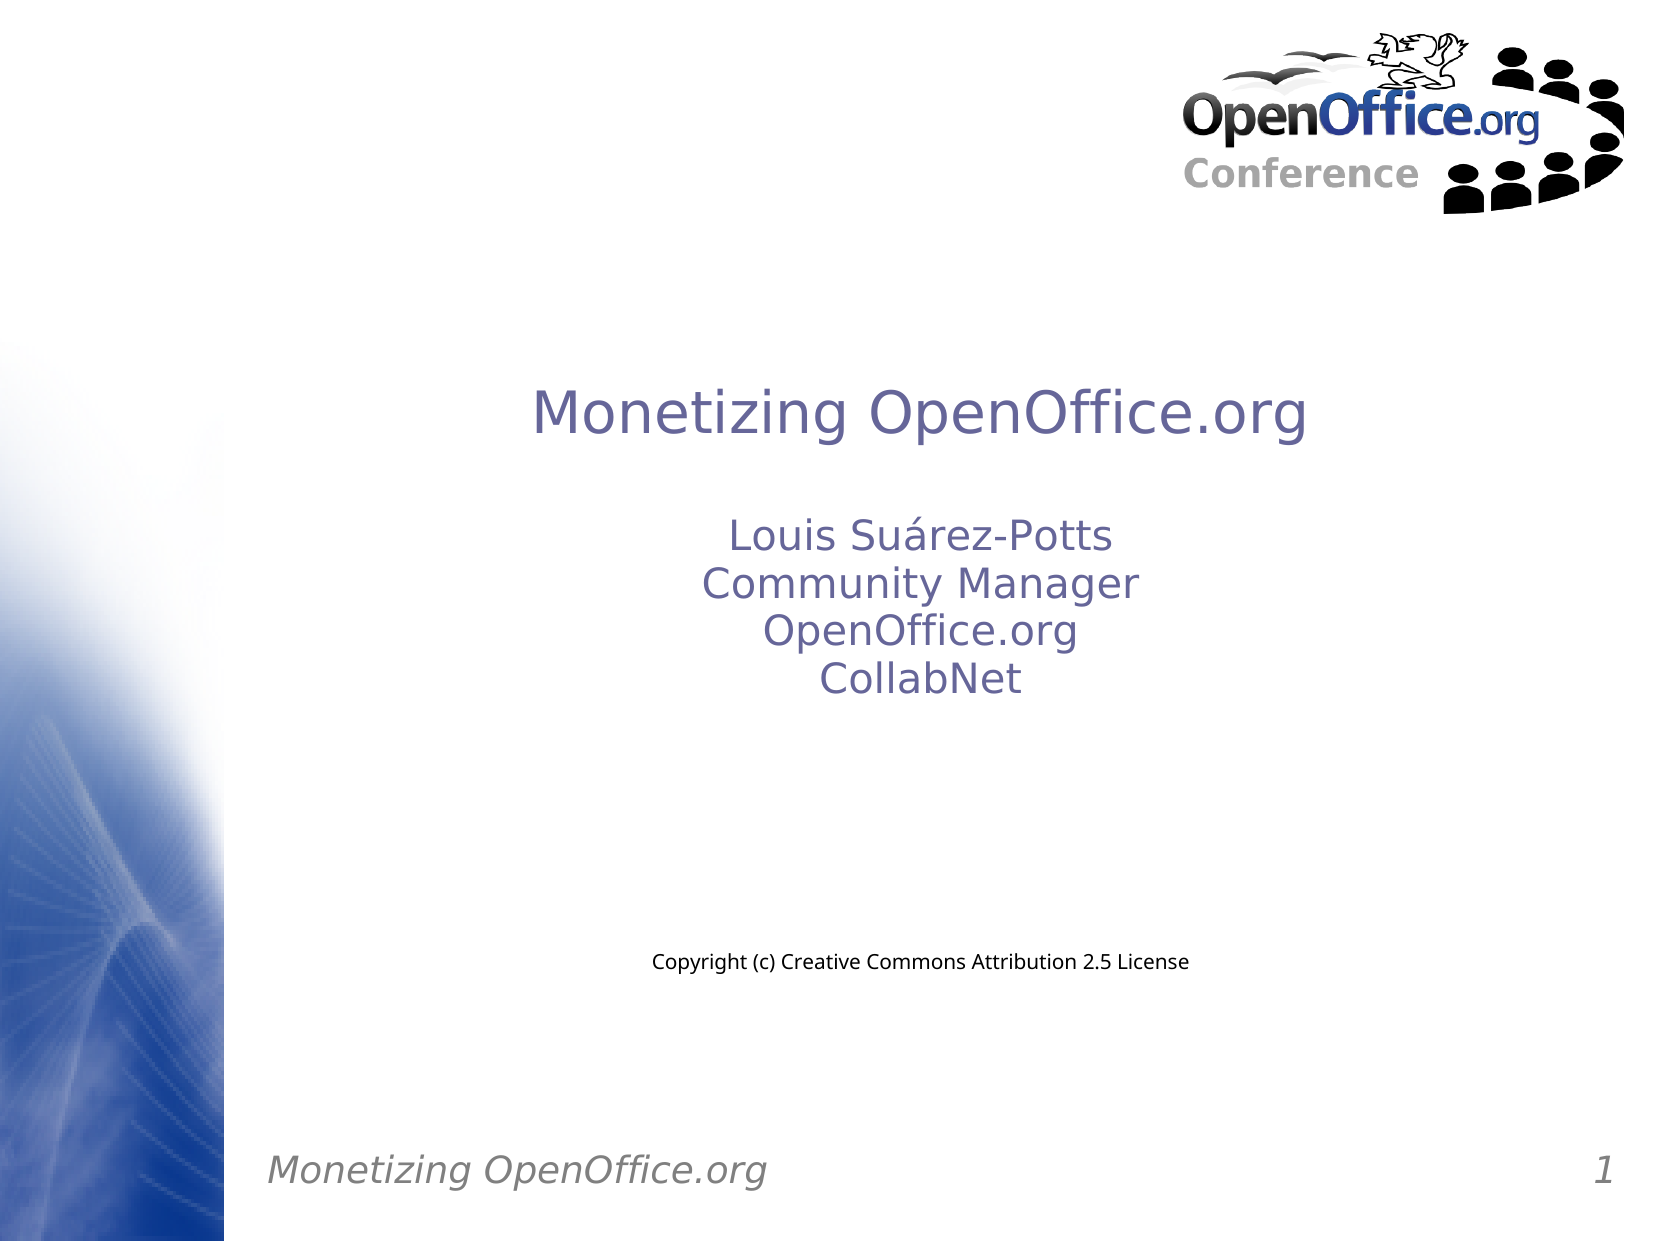

# Monetizing OpenOffice.org
Louis Suárez-Potts
Community Manager
OpenOffice.org
CollabNet
Copyright (c) Creative Commons Attribution 2.5 License